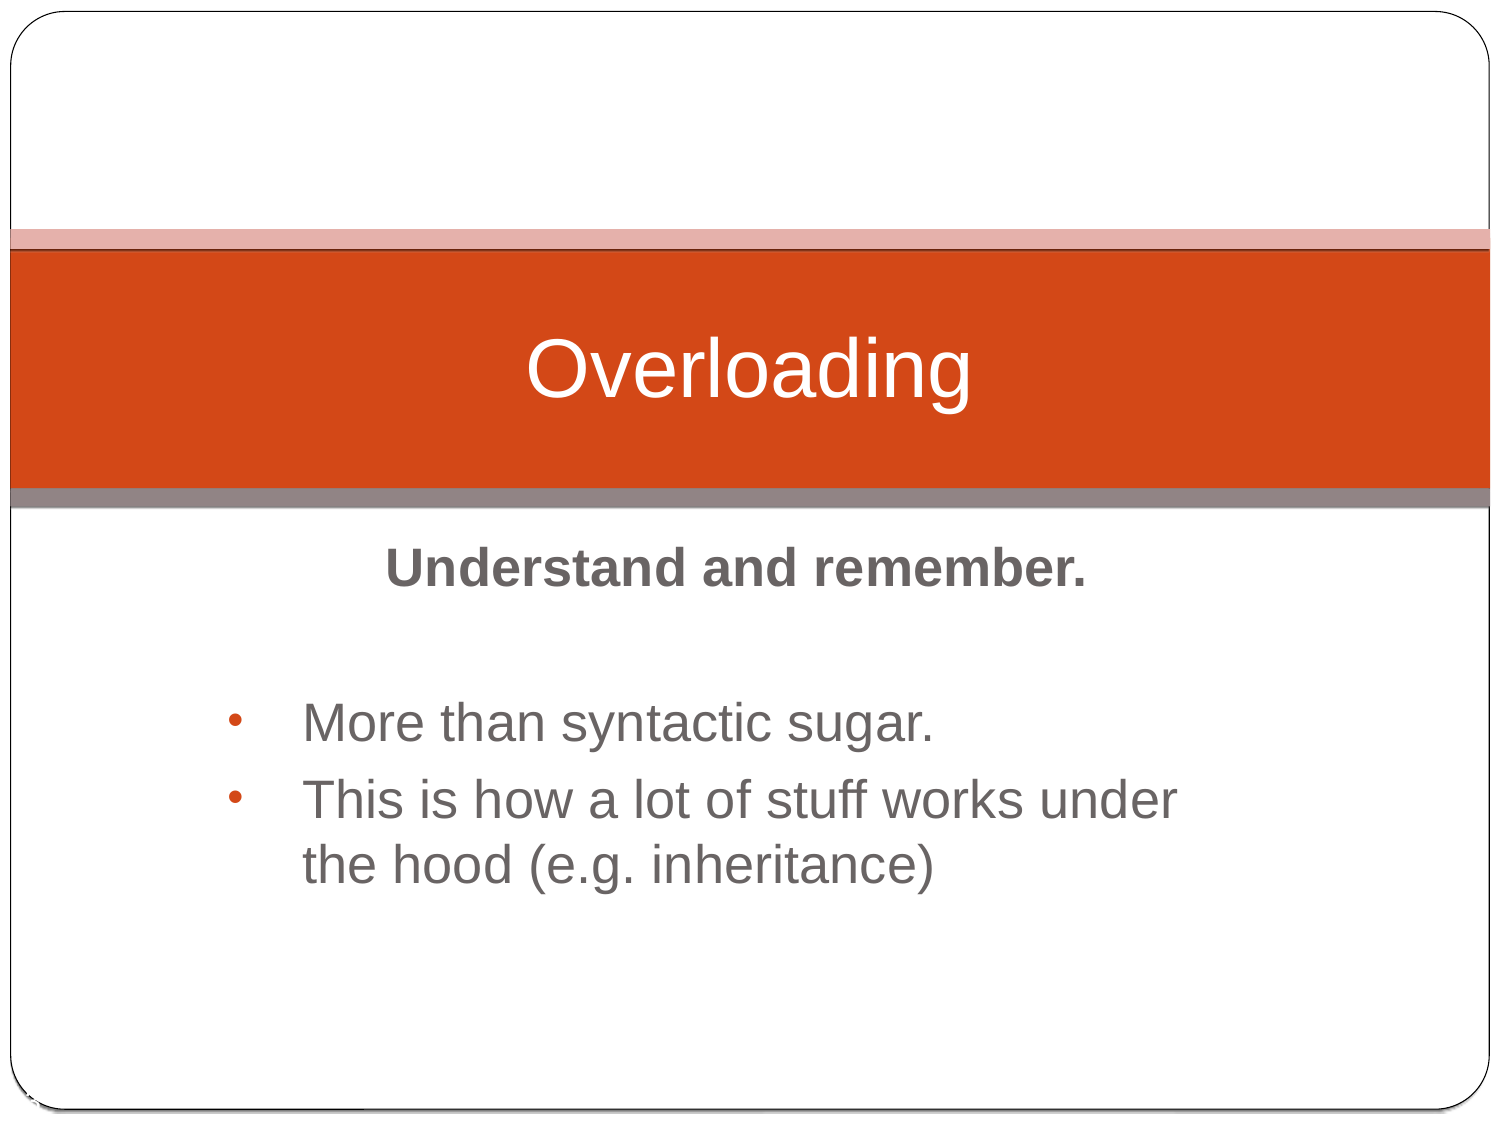

Overloading
# Understand and remember.
More than syntactic sugar.
This is how a lot of stuff works under the hood (e.g. inheritance)